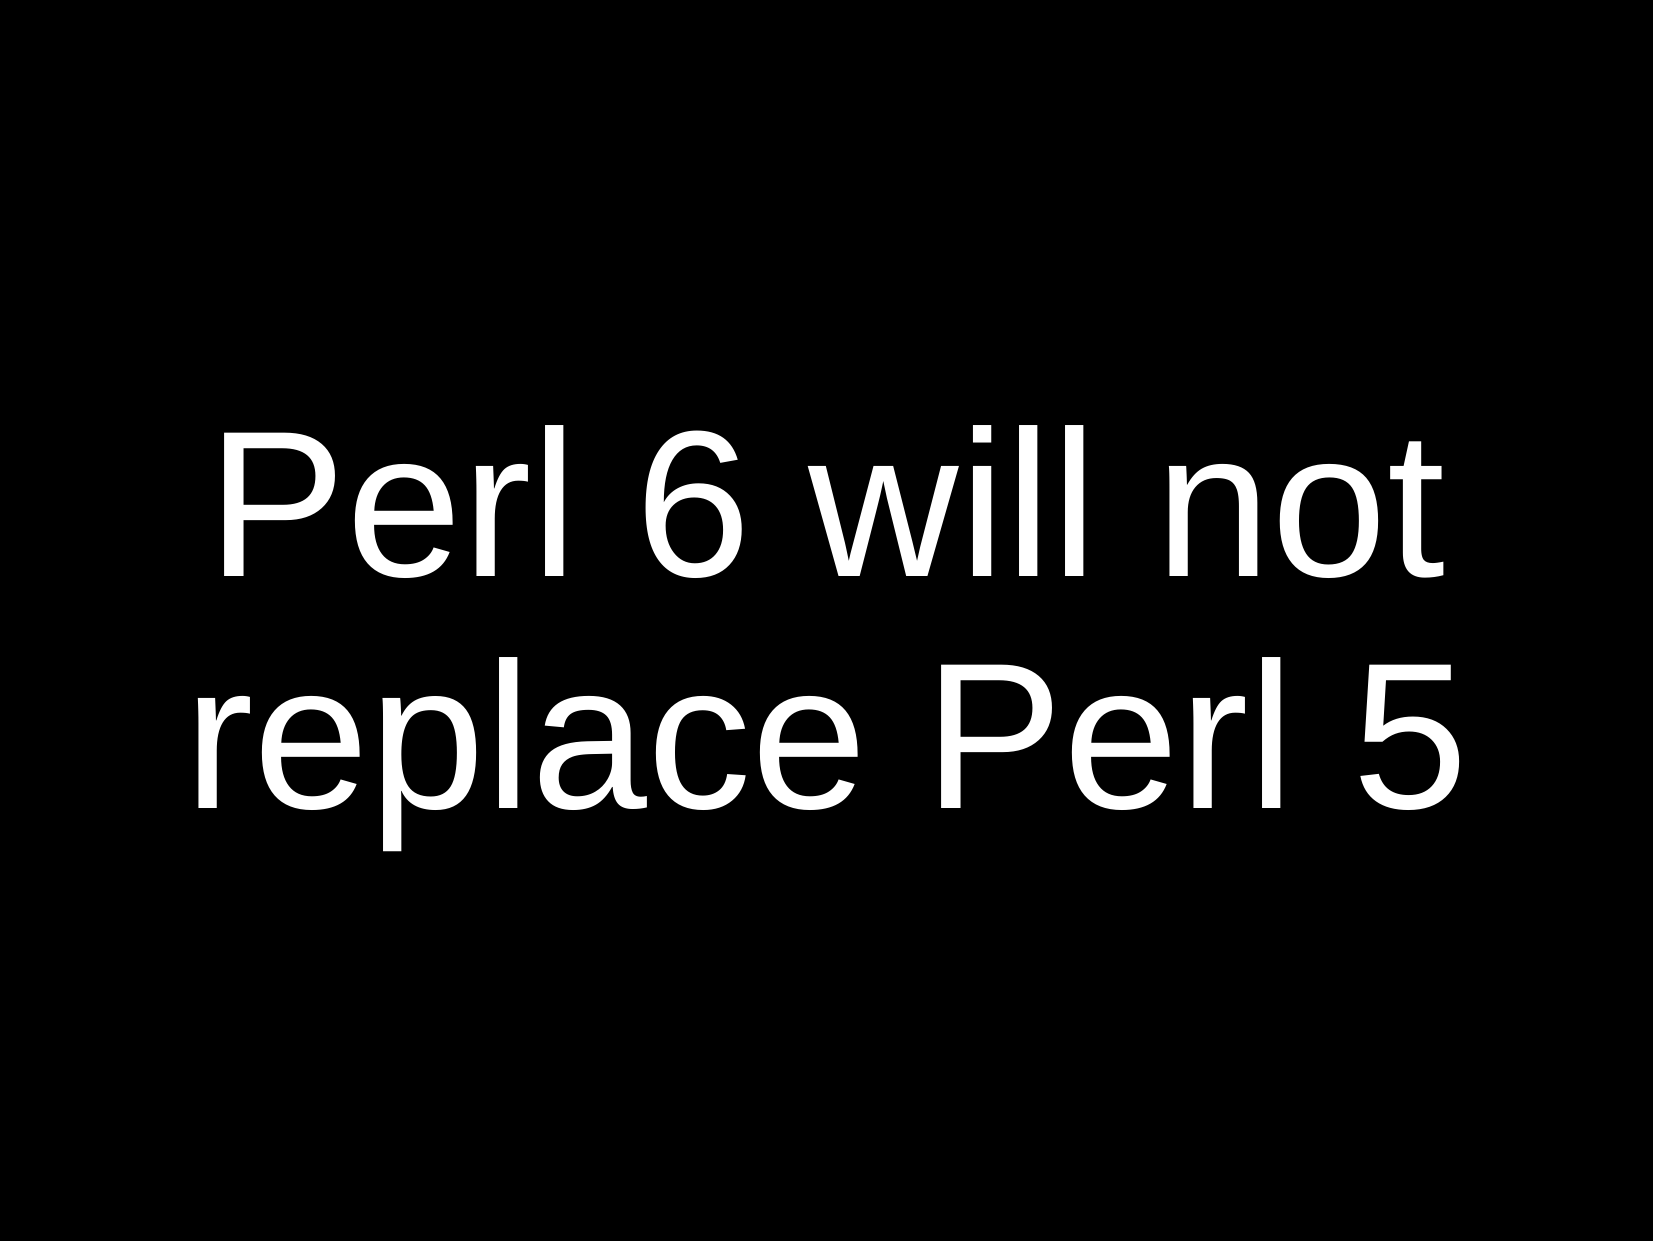

# Perl 6 will not replace Perl 5